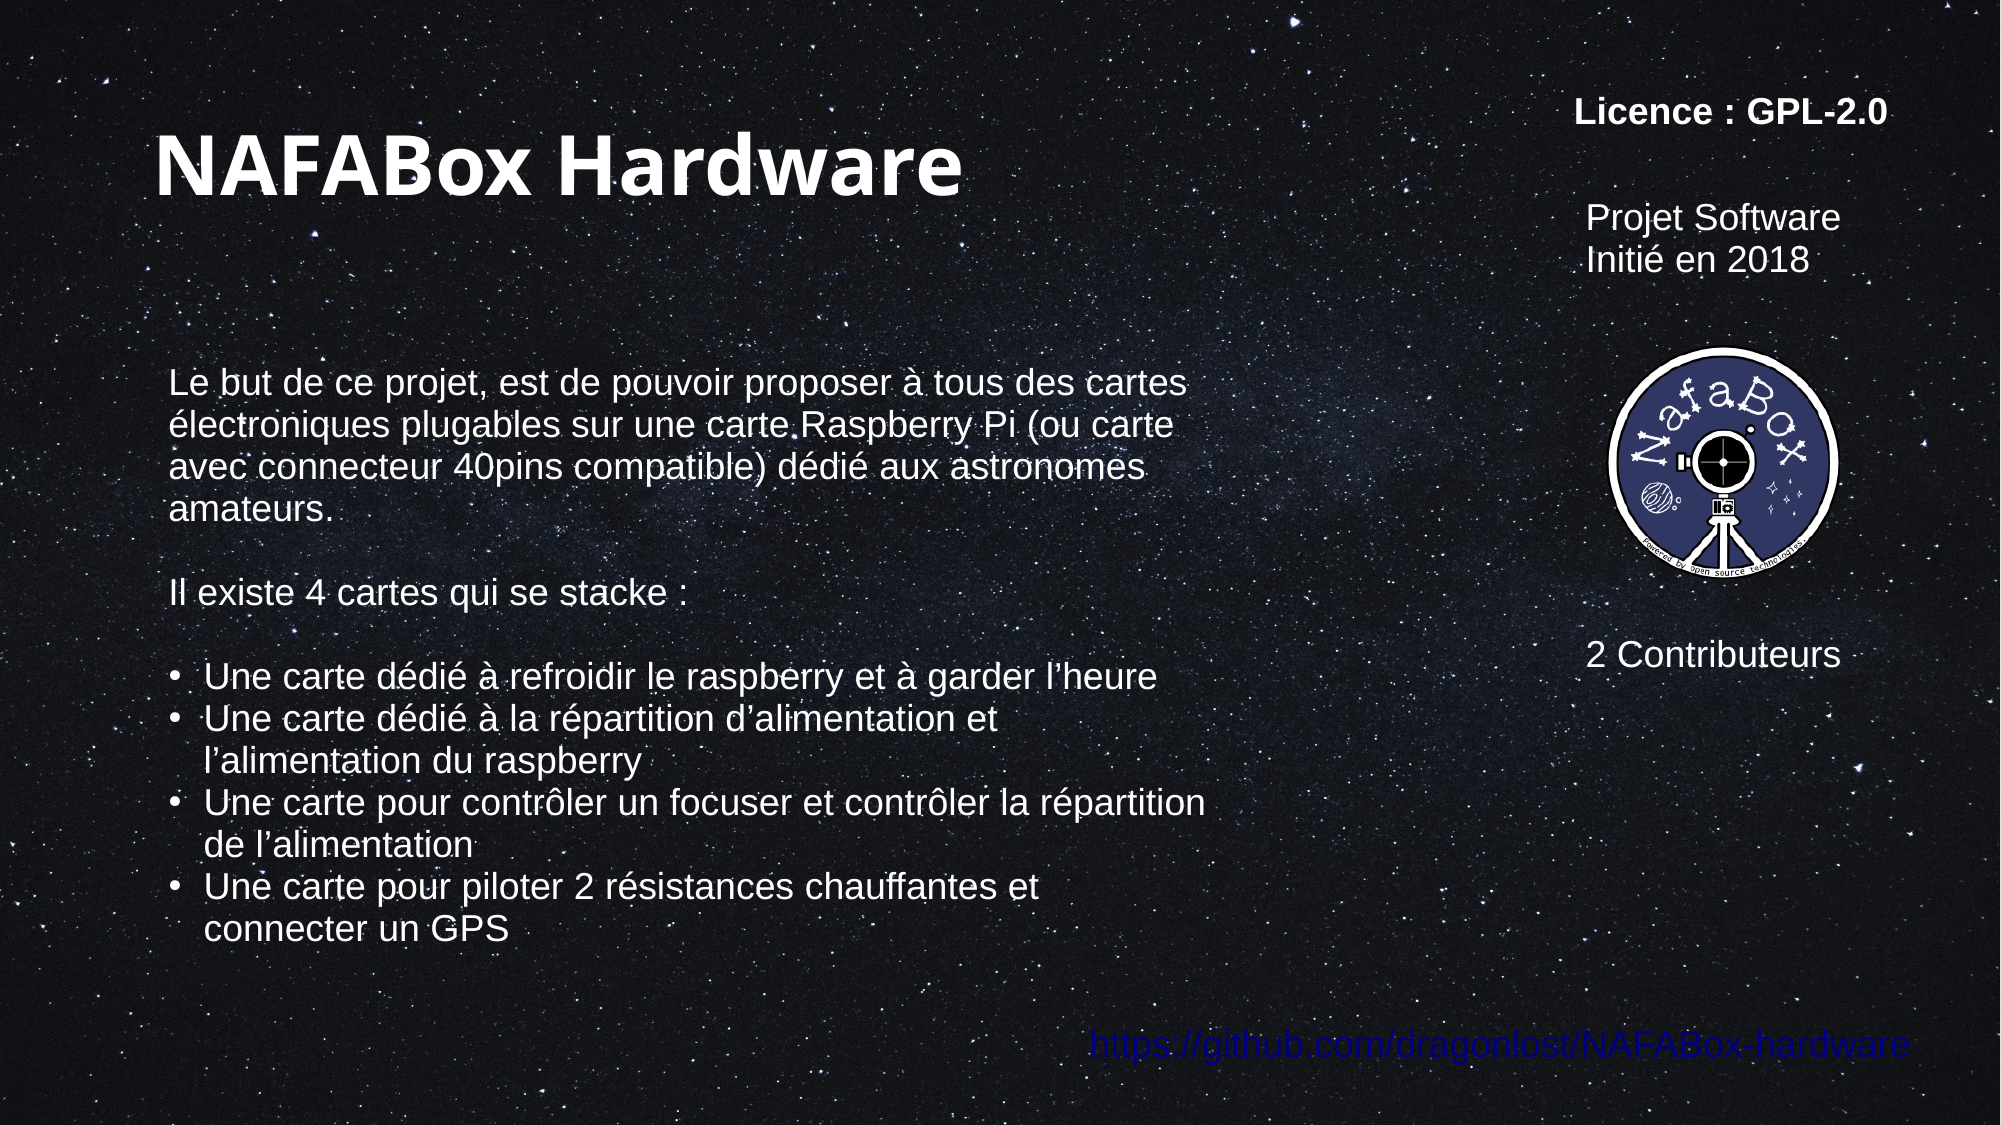

# NAFABox Hardware
Licence : GPL-2.0
Projet Software
Initié en 2018
Le but de ce projet, est de pouvoir proposer à tous des cartes électroniques plugables sur une carte Raspberry Pi (ou carte avec connecteur 40pins compatible) dédié aux astronomes amateurs.
Il existe 4 cartes qui se stacke :
Une carte dédié à refroidir le raspberry et à garder l’heure
Une carte dédié à la répartition d’alimentation et l’alimentation du raspberry
Une carte pour contrôler un focuser et contrôler la répartition de l’alimentation
Une carte pour piloter 2 résistances chauffantes et connecter un GPS
2 Contributeurs
https://github.com/dragonlost/NAFABox-hardware